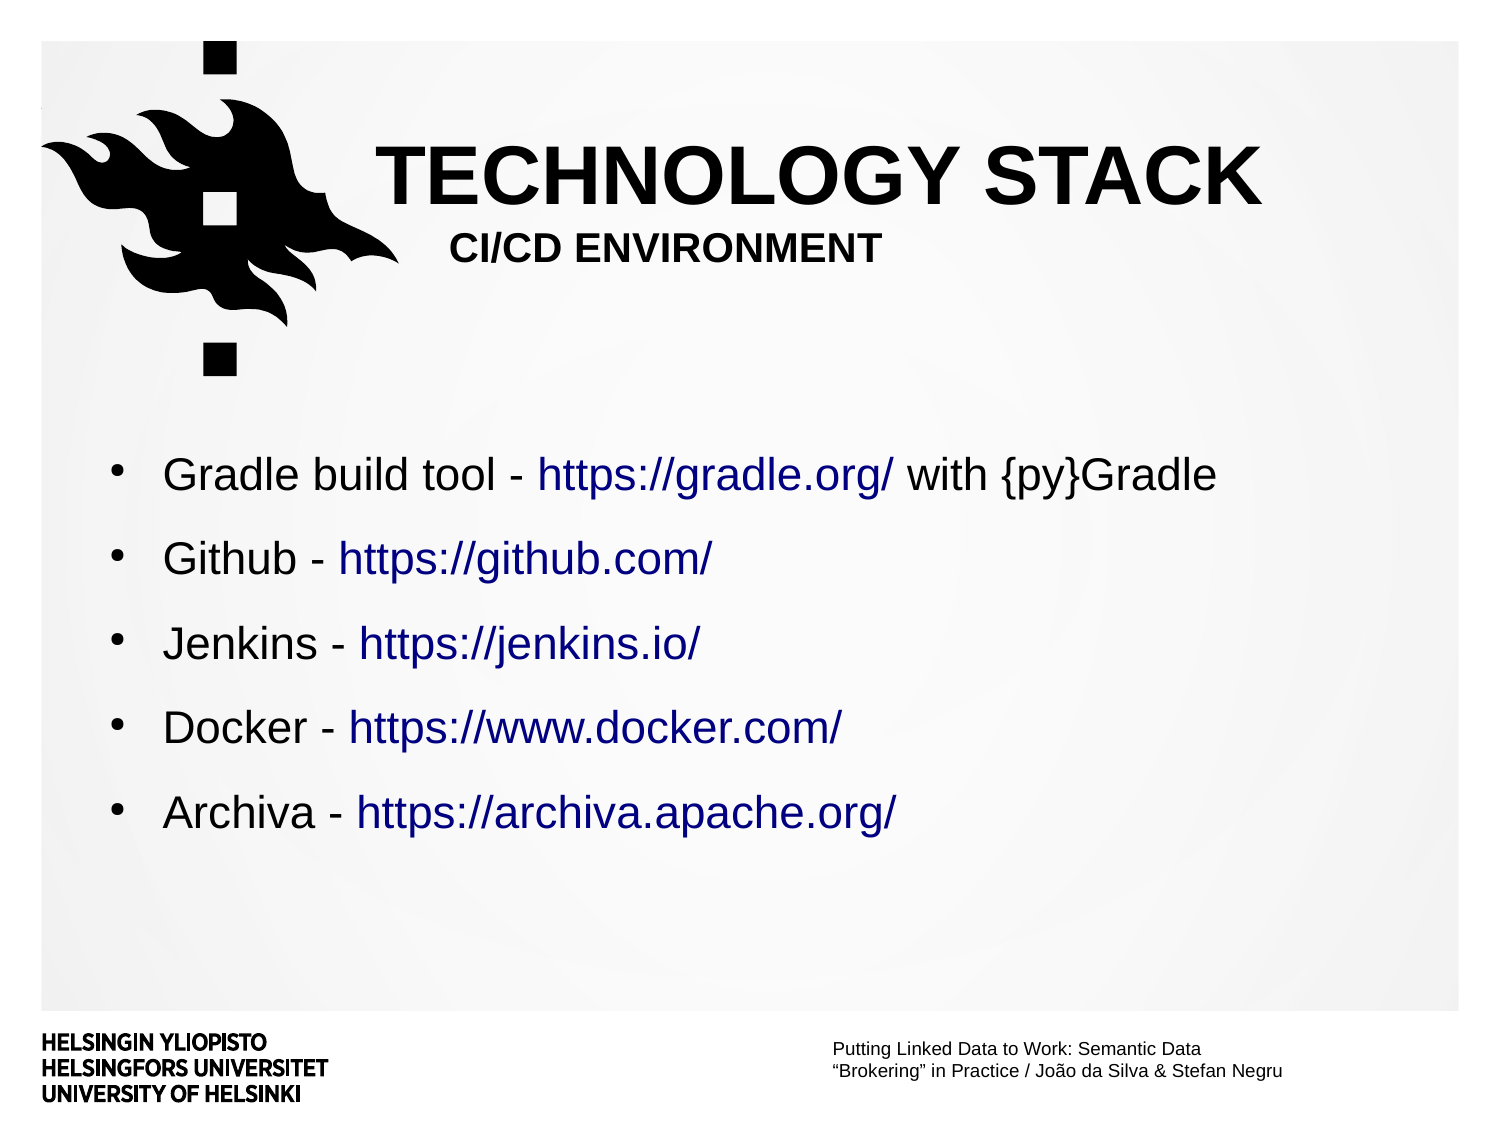

# Technology Stack CI/CD Environment
Gradle build tool - https://gradle.org/ with {py}Gradle
Github - https://github.com/
Jenkins - https://jenkins.io/
Docker - https://www.docker.com/
Archiva - https://archiva.apache.org/
Putting Linked Data to Work: Semantic Data “Brokering” in Practice / João da Silva & Stefan Negru